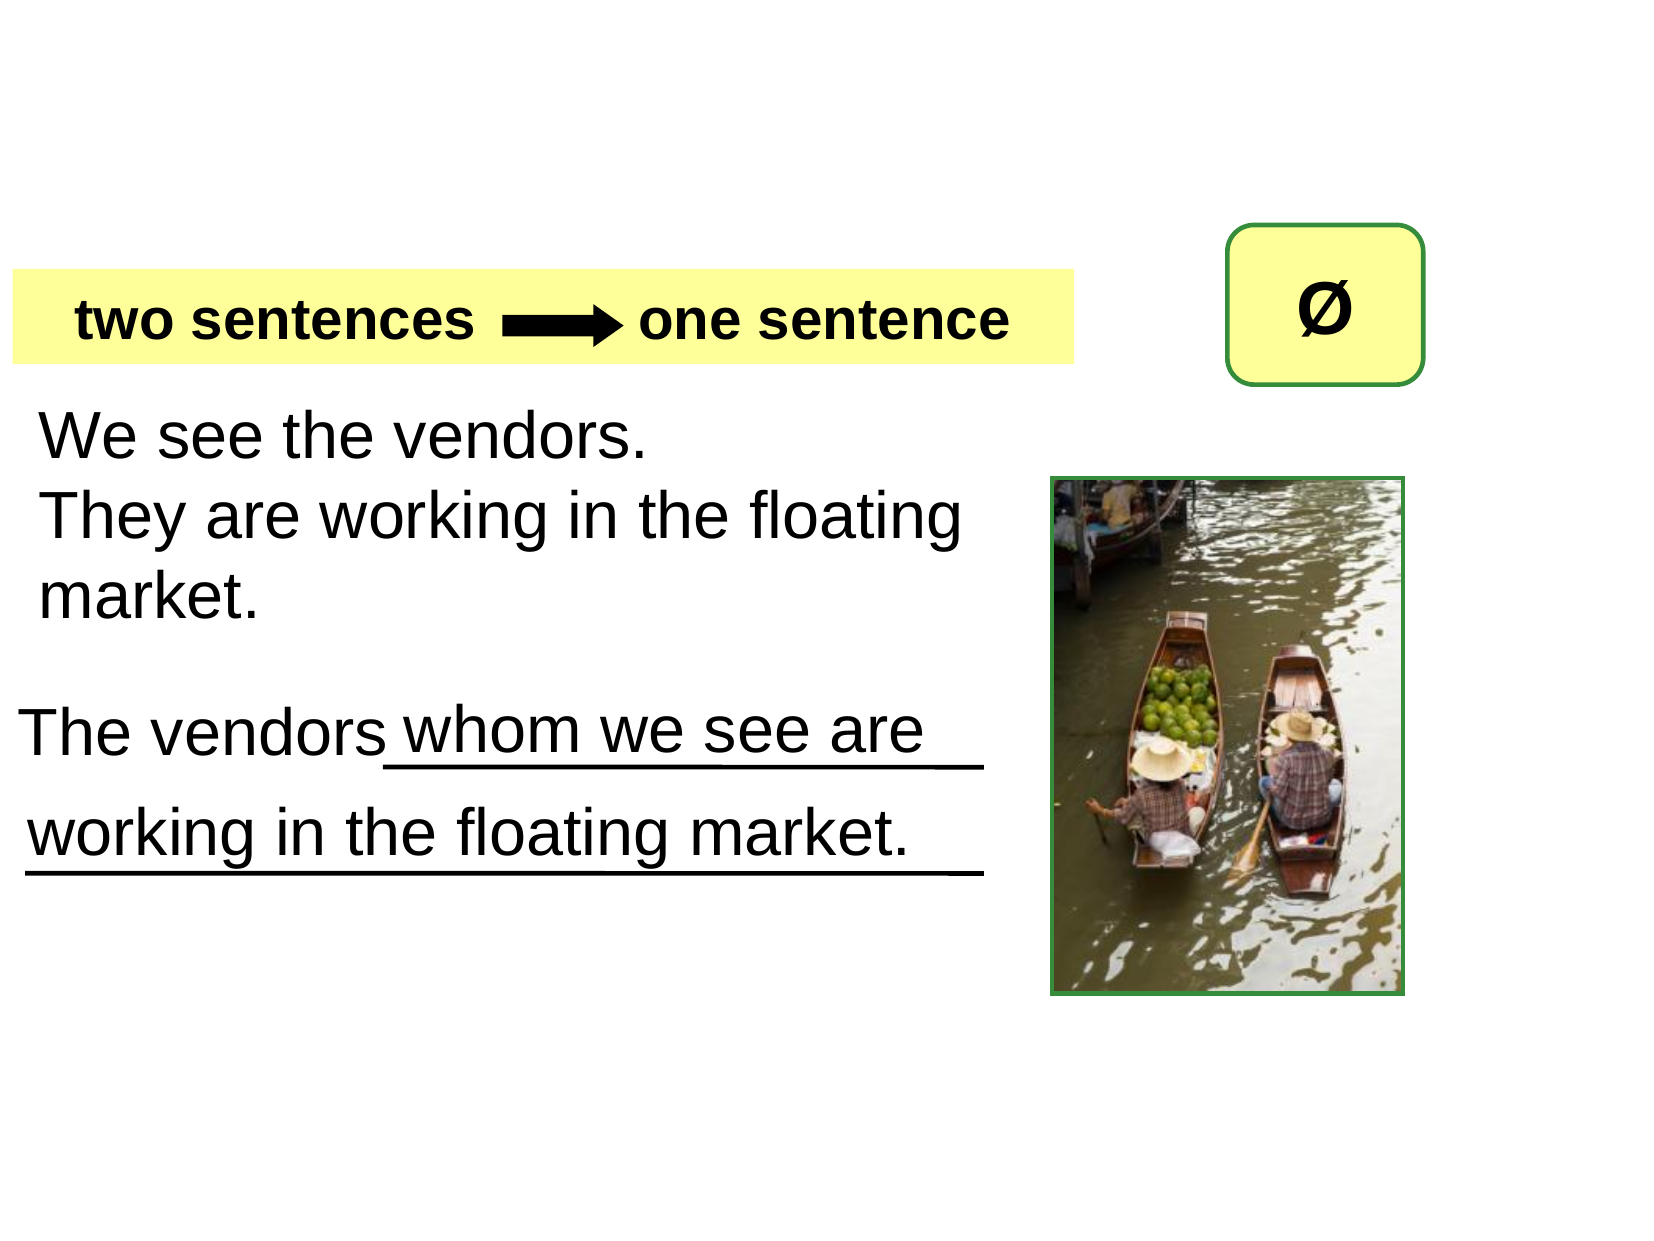

12-1,12-2 LET’S PRACTICE
Ø
two sentences one sentence
We see the vendors.
They are working in the floating market.
whom we see are
The vendors
working in the floating market.